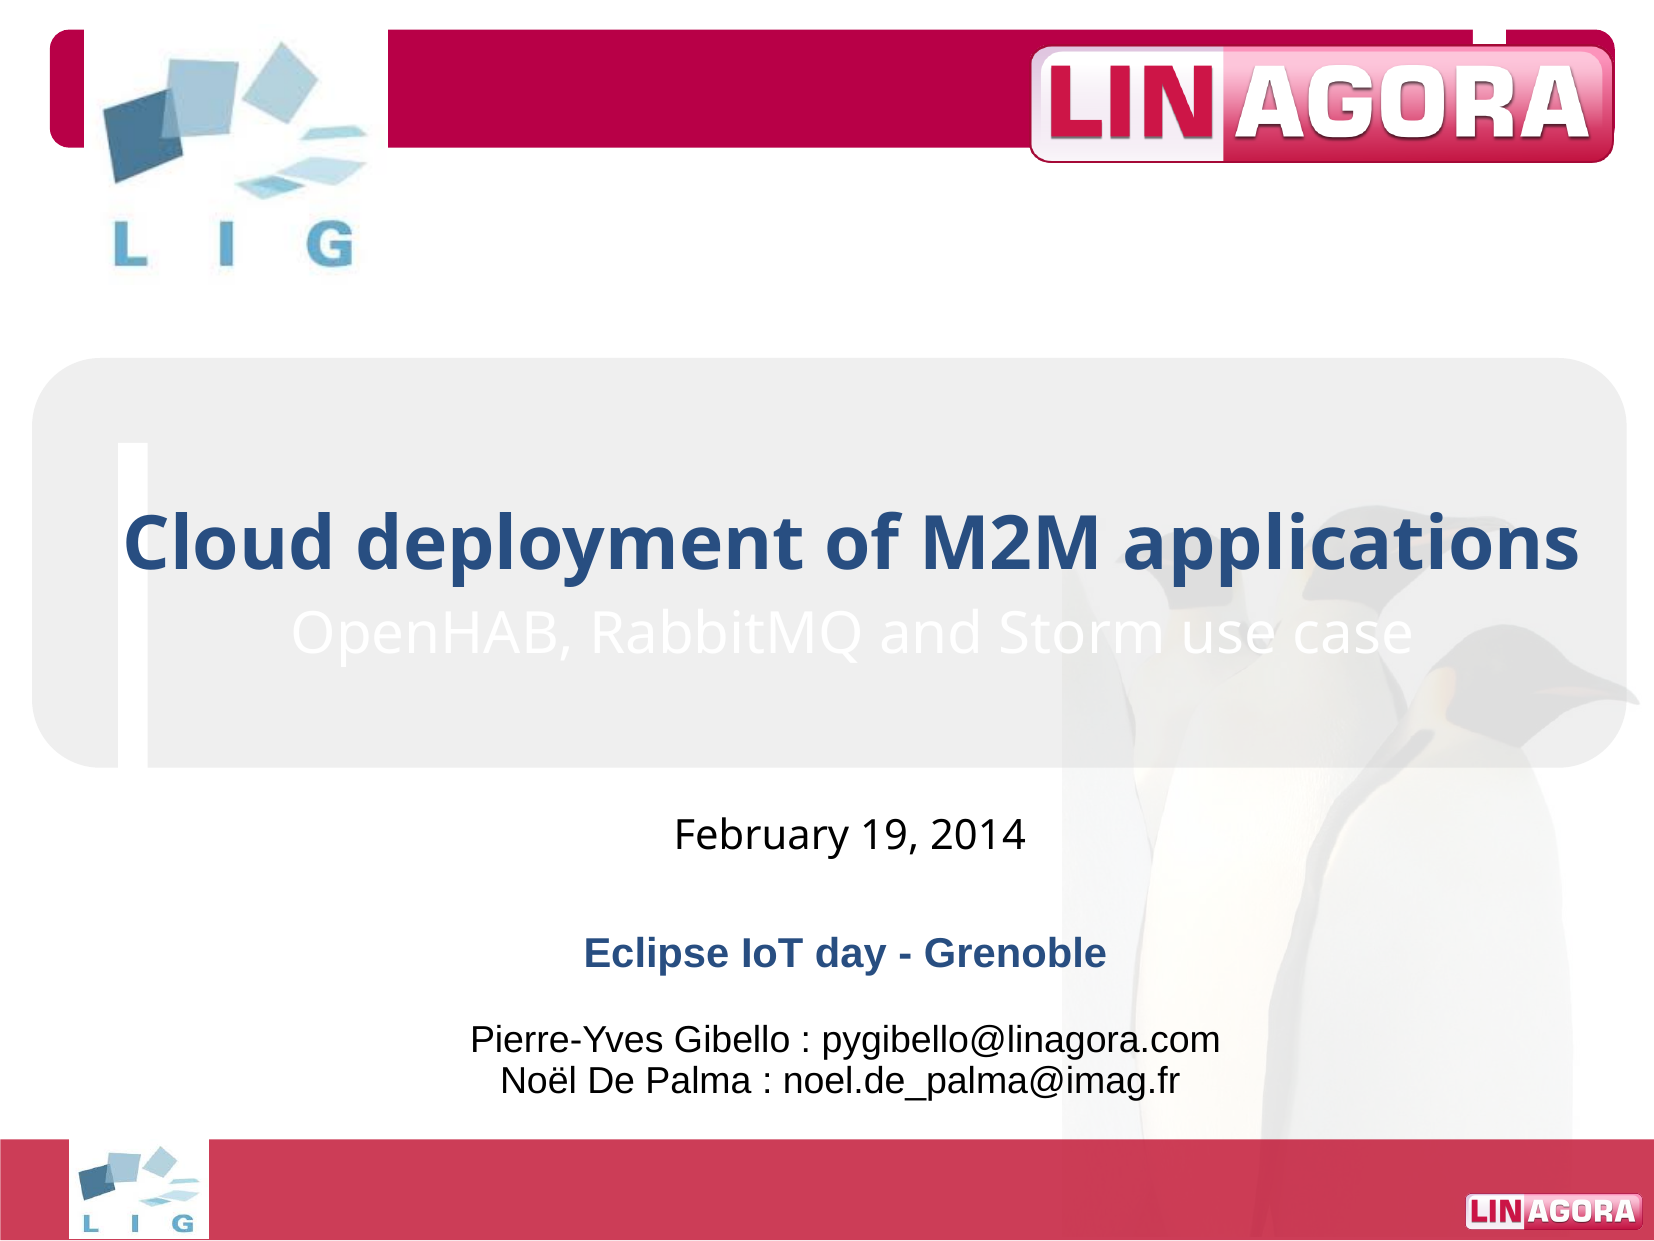

# Cloud deployment of M2M applications OpenHAB, RabbitMQ and Storm use case
February 19, 2014
Eclipse IoT day - Grenoble
Pierre-Yves Gibello : pygibello@linagora.com
Noël De Palma : noel.de_palma@imag.fr